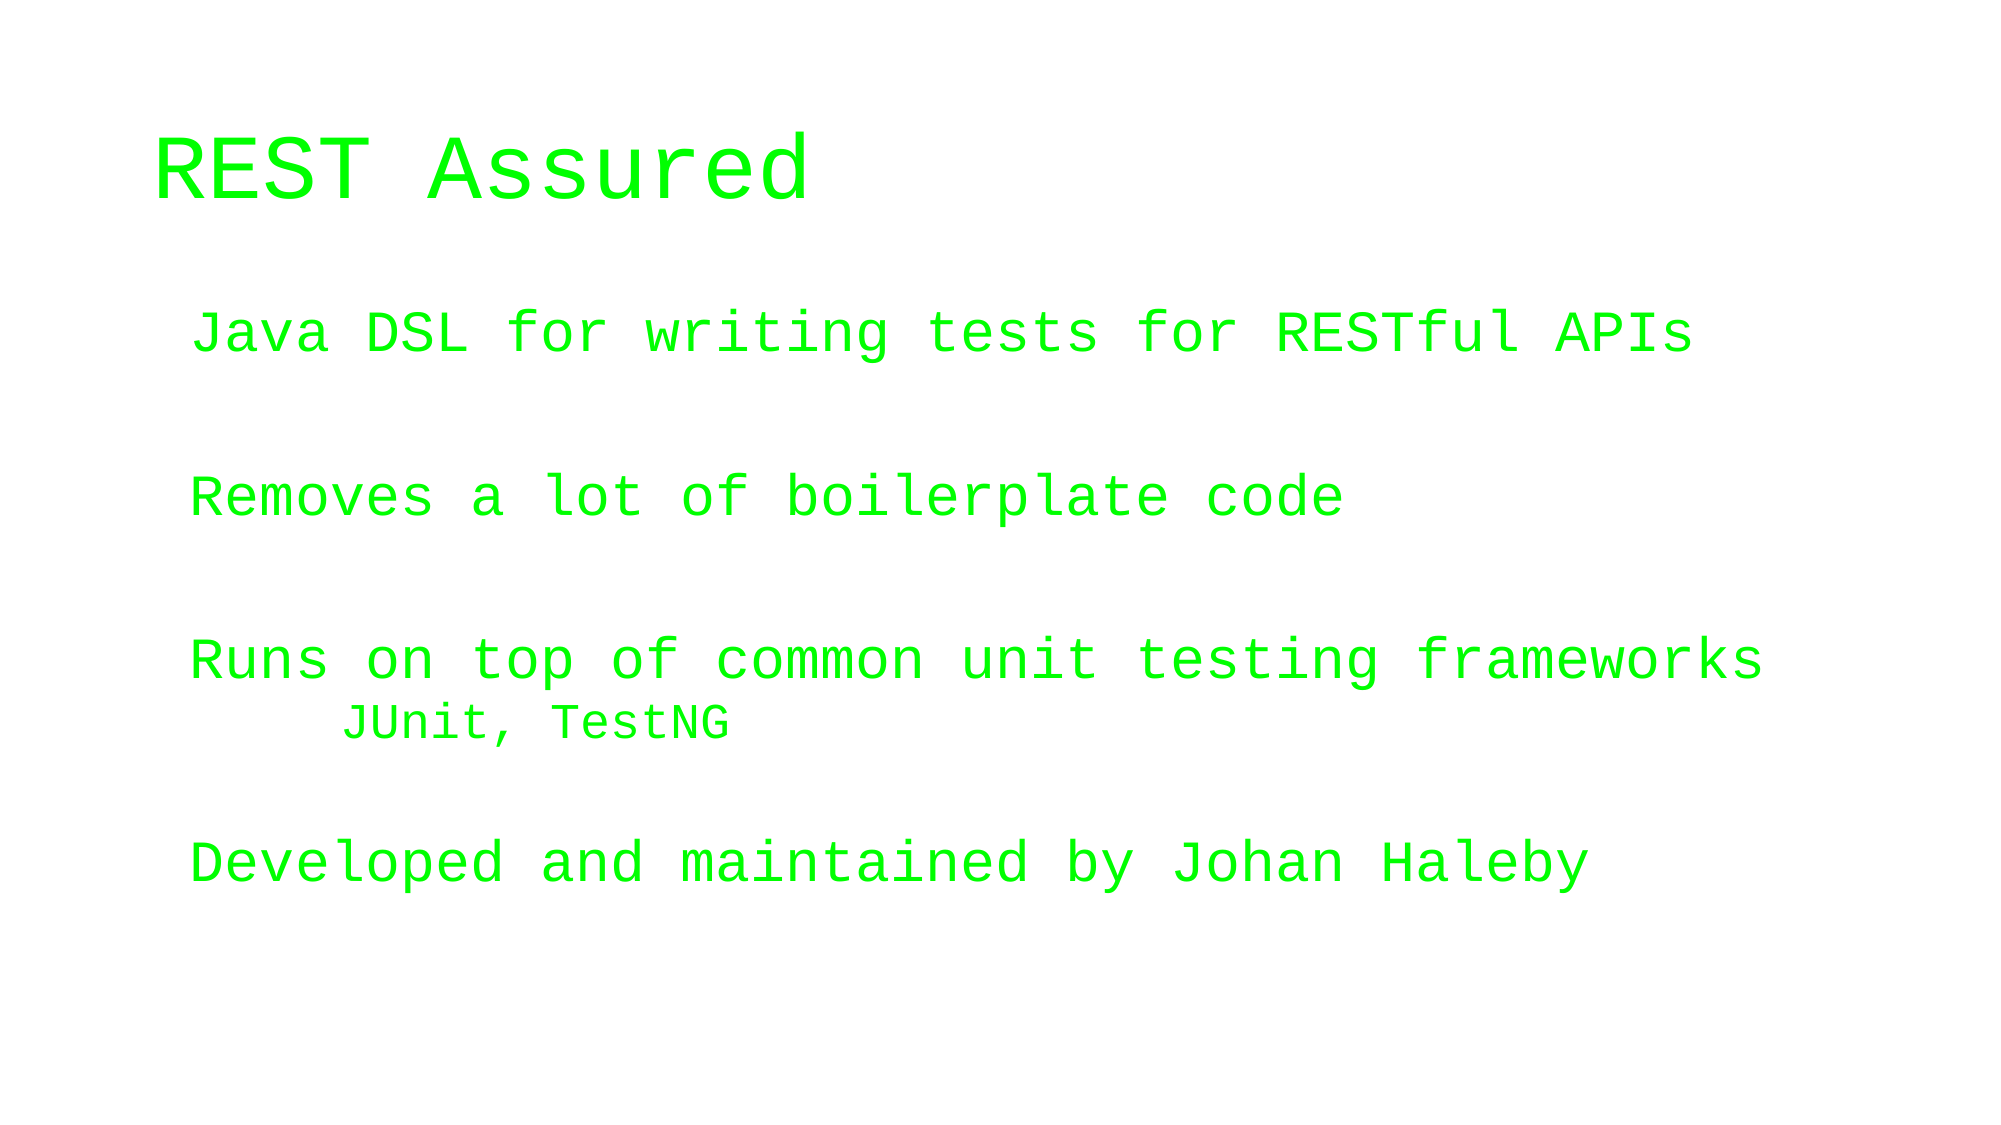

# REST Assured
Java DSL for writing tests for RESTful APIs
Removes a lot of boilerplate code
Runs on top of common unit testing frameworks
JUnit, TestNG
Developed and maintained by Johan Haleby